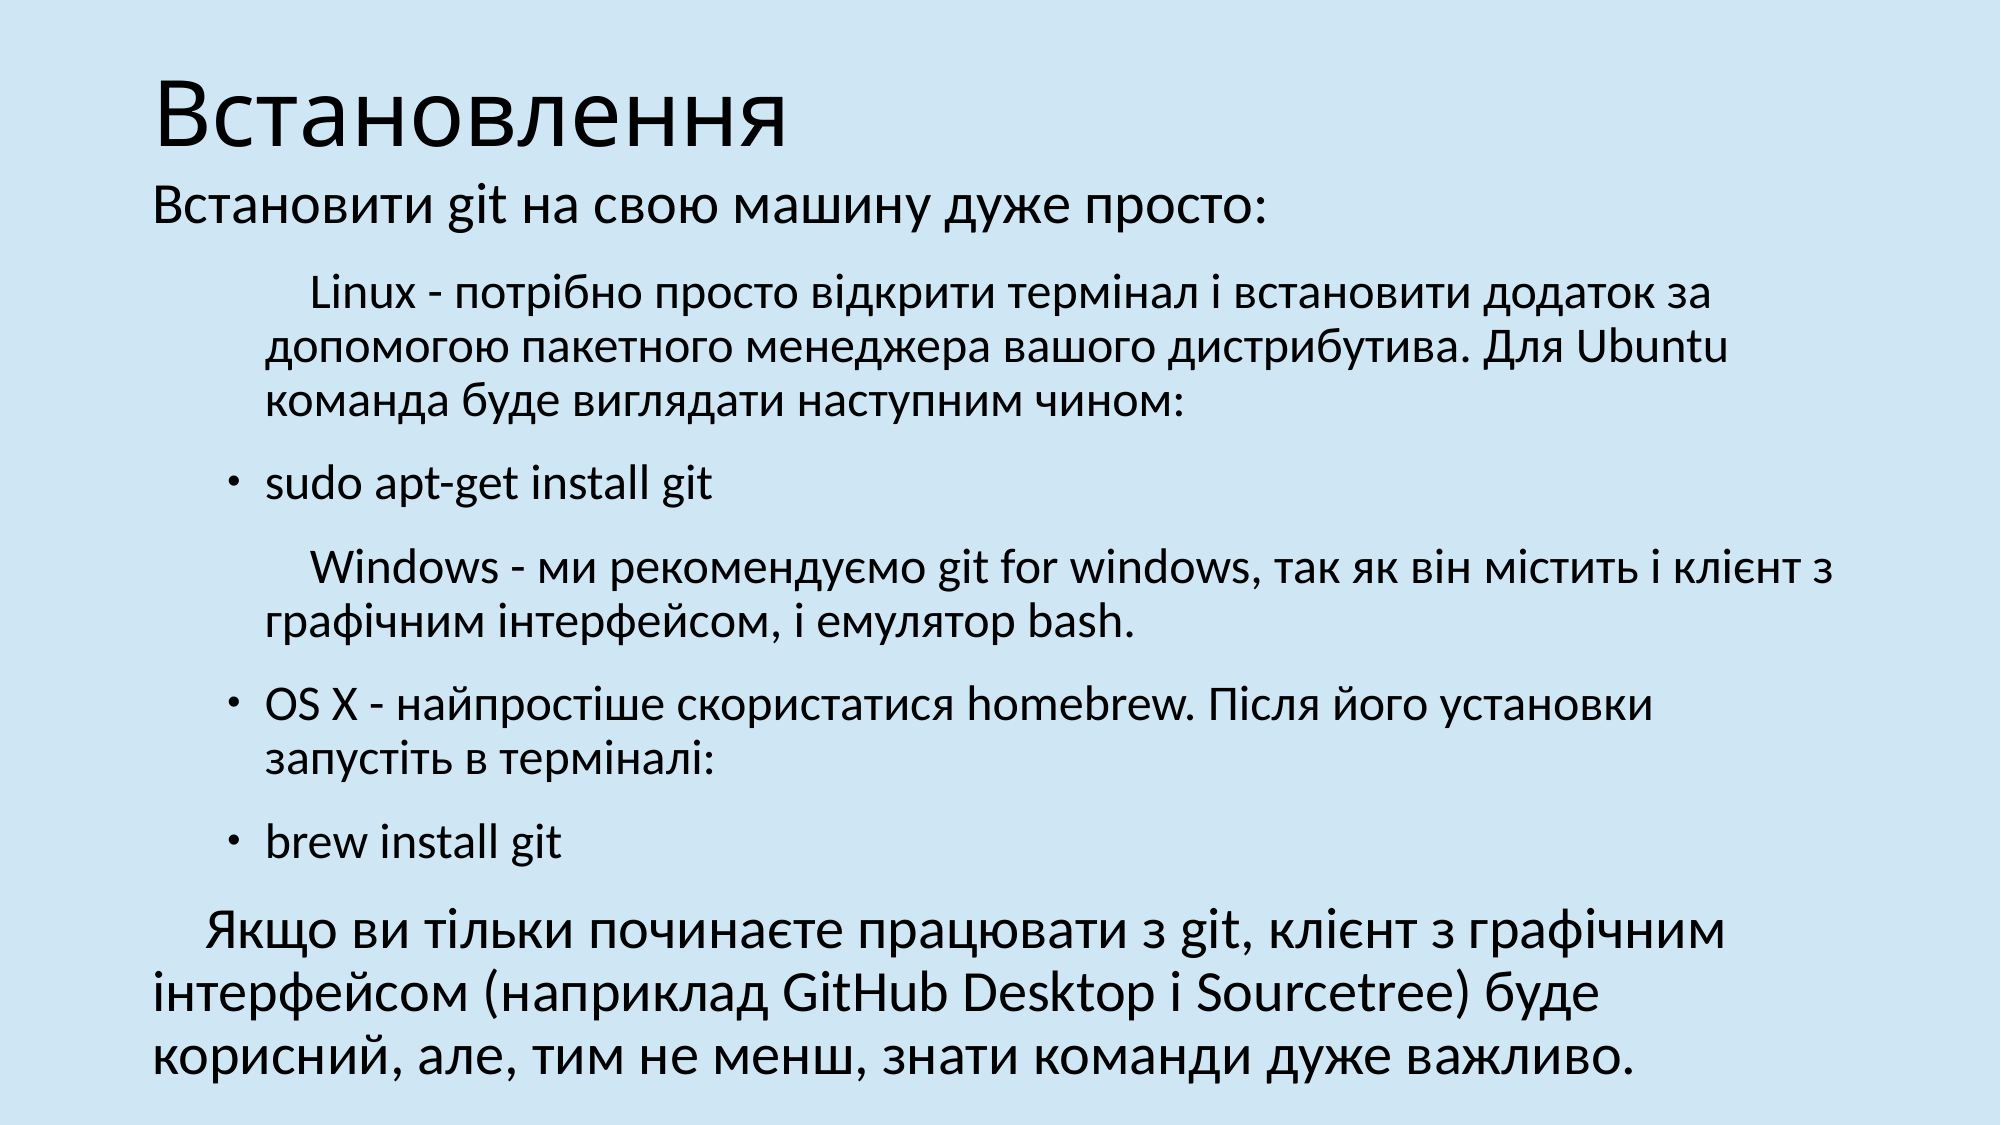

# Встановлення
Встановити git на свою машину дуже просто:
 Linux - потрібно просто відкрити термінал і встановити додаток за допомогою пакетного менеджера вашого дистрибутива. Для Ubuntu команда буде виглядати наступним чином:
sudo apt-get install git
 Windows - ми рекомендуємо git for windows, так як він містить і клієнт з графічним інтерфейсом, і емулятор bash.
OS X - найпростіше скористатися homebrew. Після його установки запустіть в терміналі:
brew install git
 Якщо ви тільки починаєте працювати з git, клієнт з графічним інтерфейсом (наприклад GitHub Desktop і Sourcetree) буде корисний, але, тим не менш, знати команди дуже важливо.